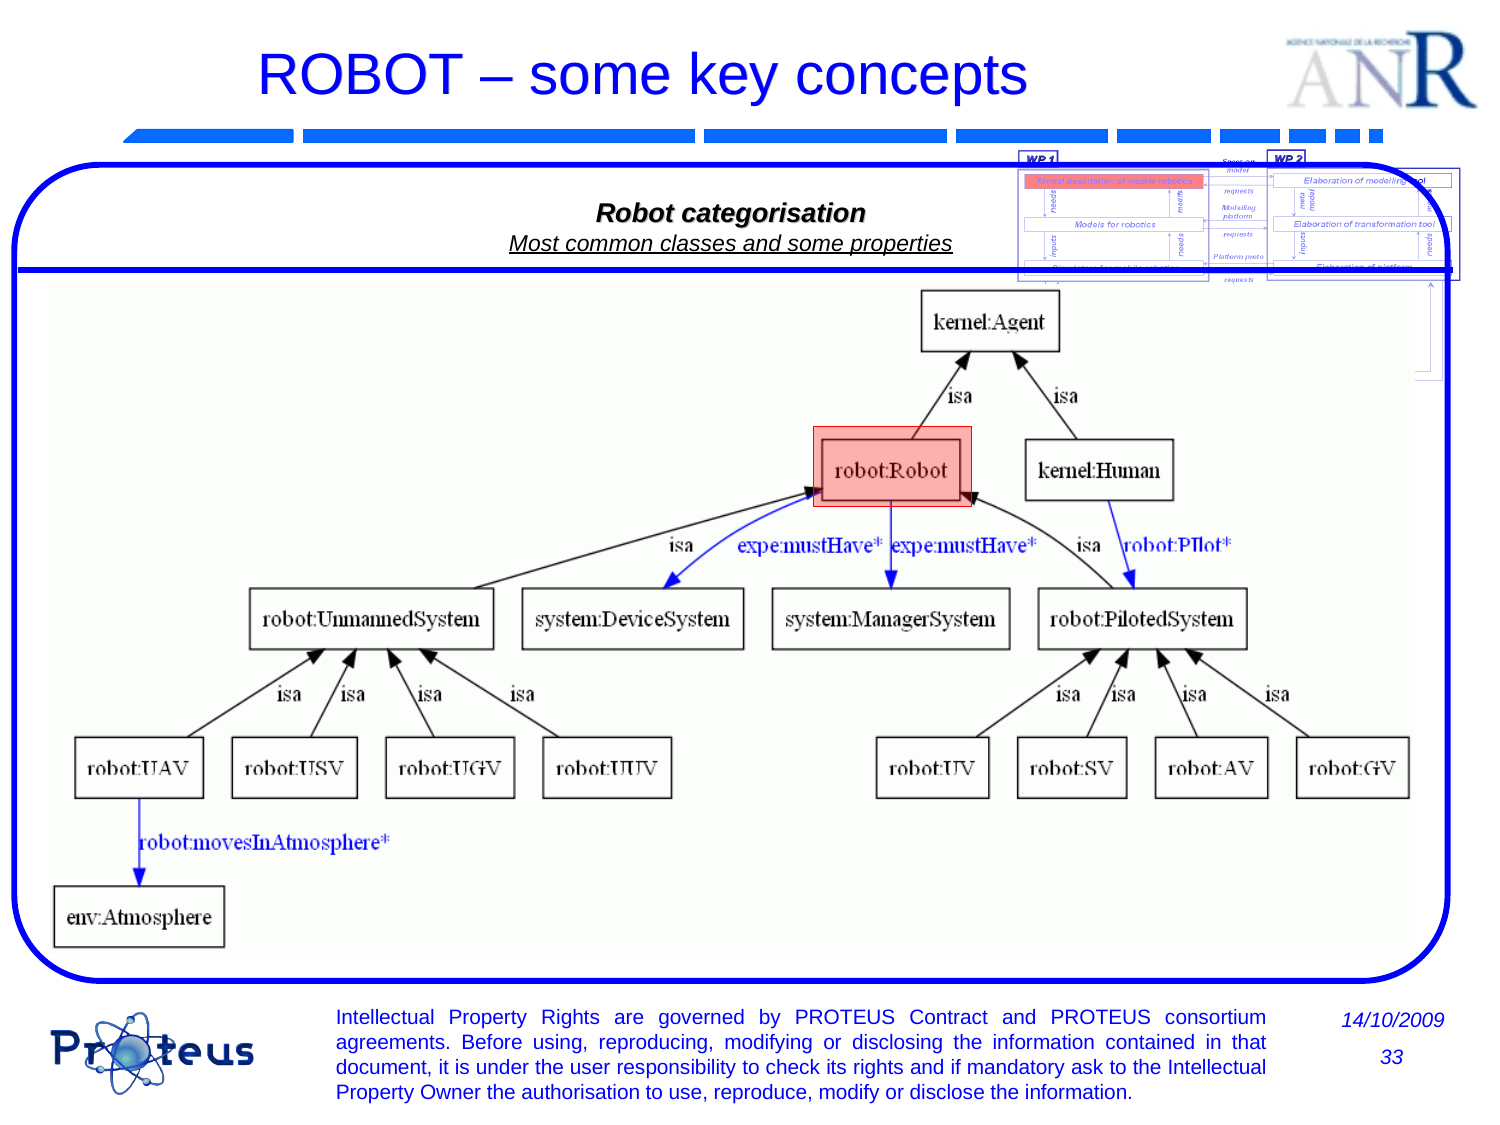

# ROBOT – some key concepts
Robot categorisation
Most common classes and some properties